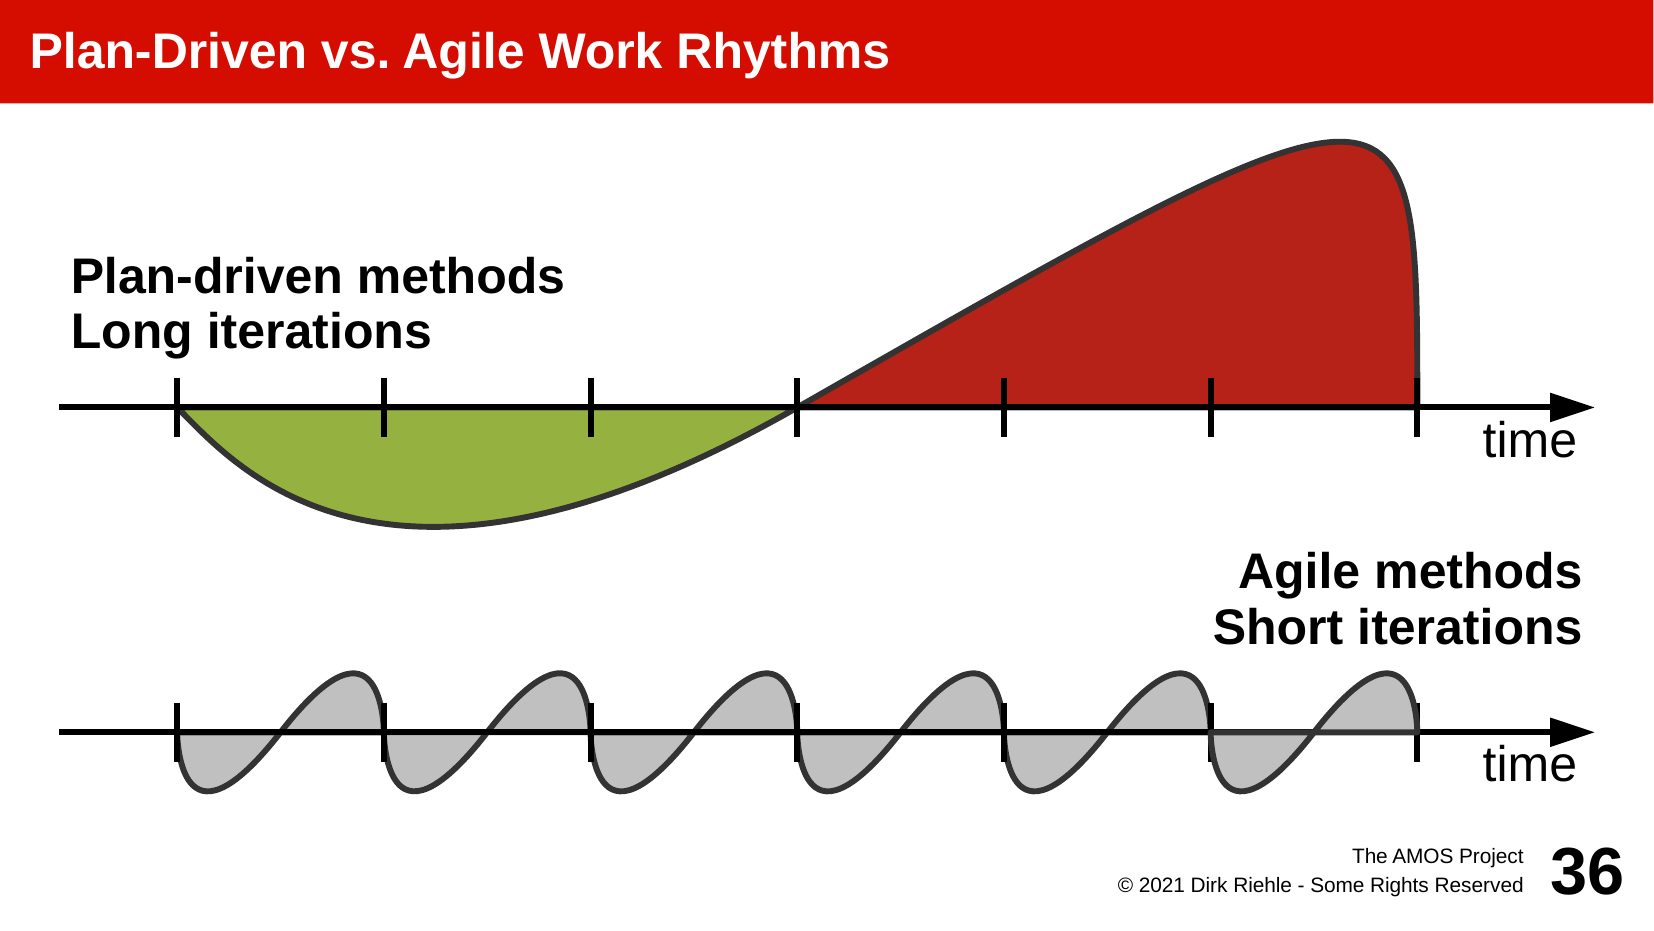

# Plan-Driven vs. Agile Work Rhythms
time
Plan-driven methods
Long iterations
Agile methods
Short iterations
time
The AMOS Project
36
© 2021 Dirk Riehle - Some Rights Reserved